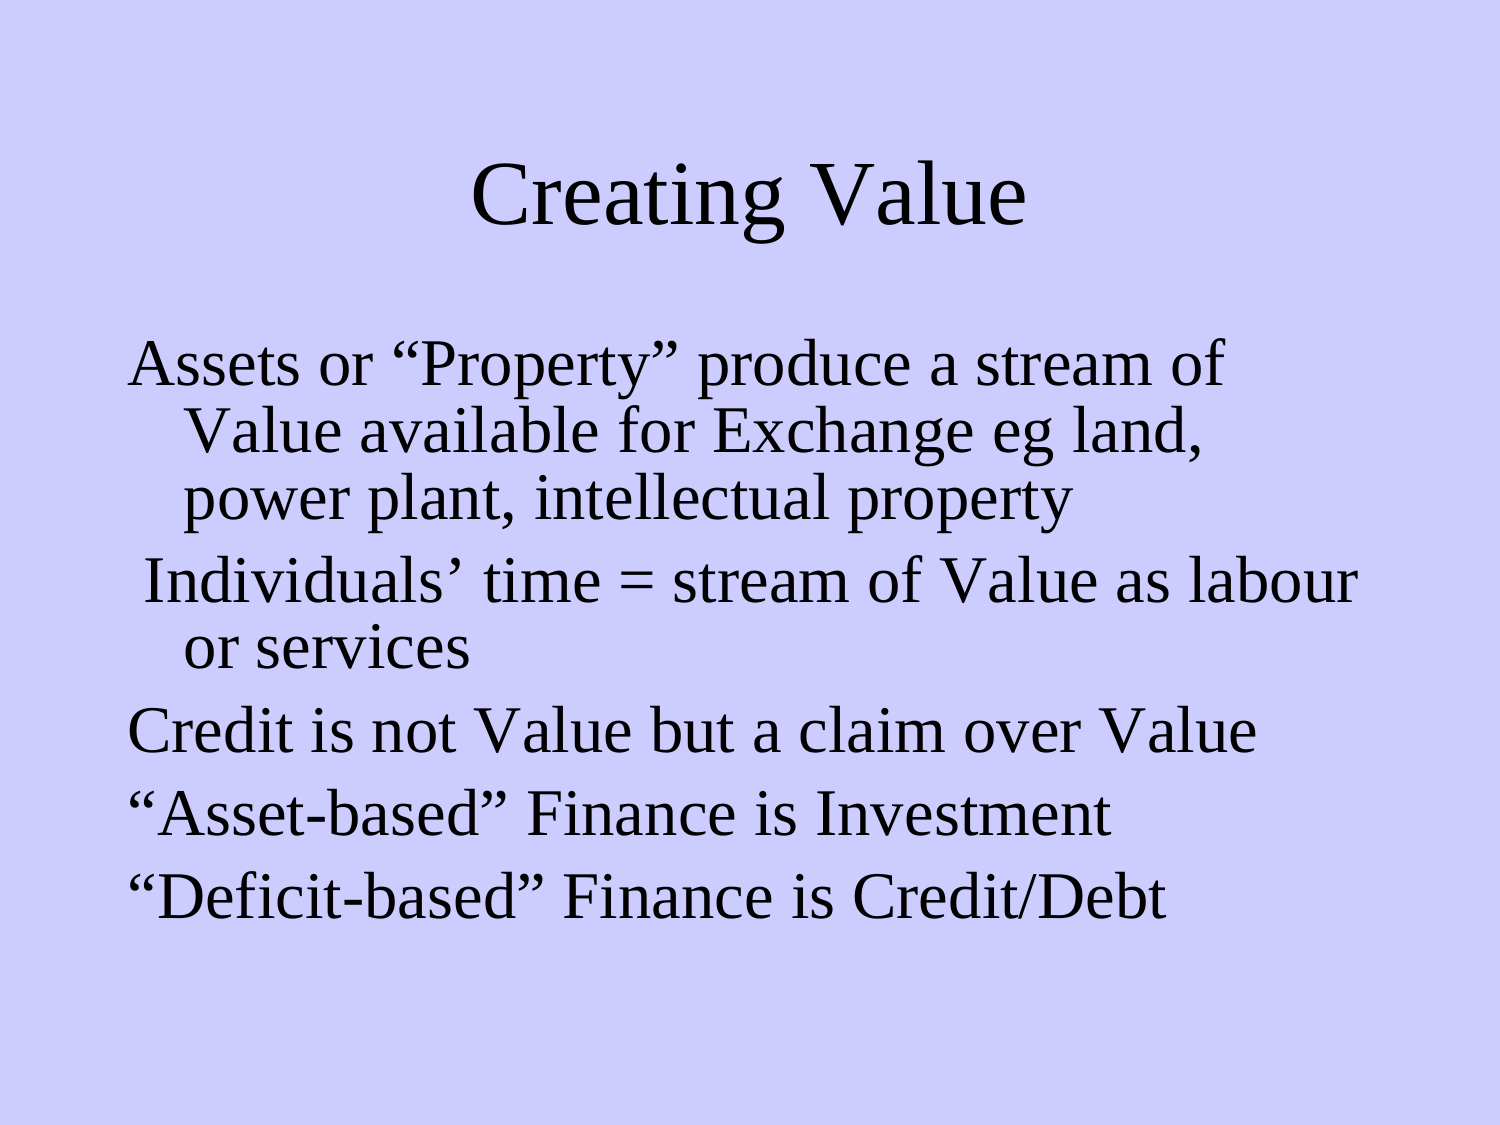

# Creating Value
Assets or “Property” produce a stream of Value available for Exchange eg land, power plant, intellectual property
 Individuals’ time = stream of Value as labour or services
Credit is not Value but a claim over Value
“Asset-based” Finance is Investment
“Deficit-based” Finance is Credit/Debt